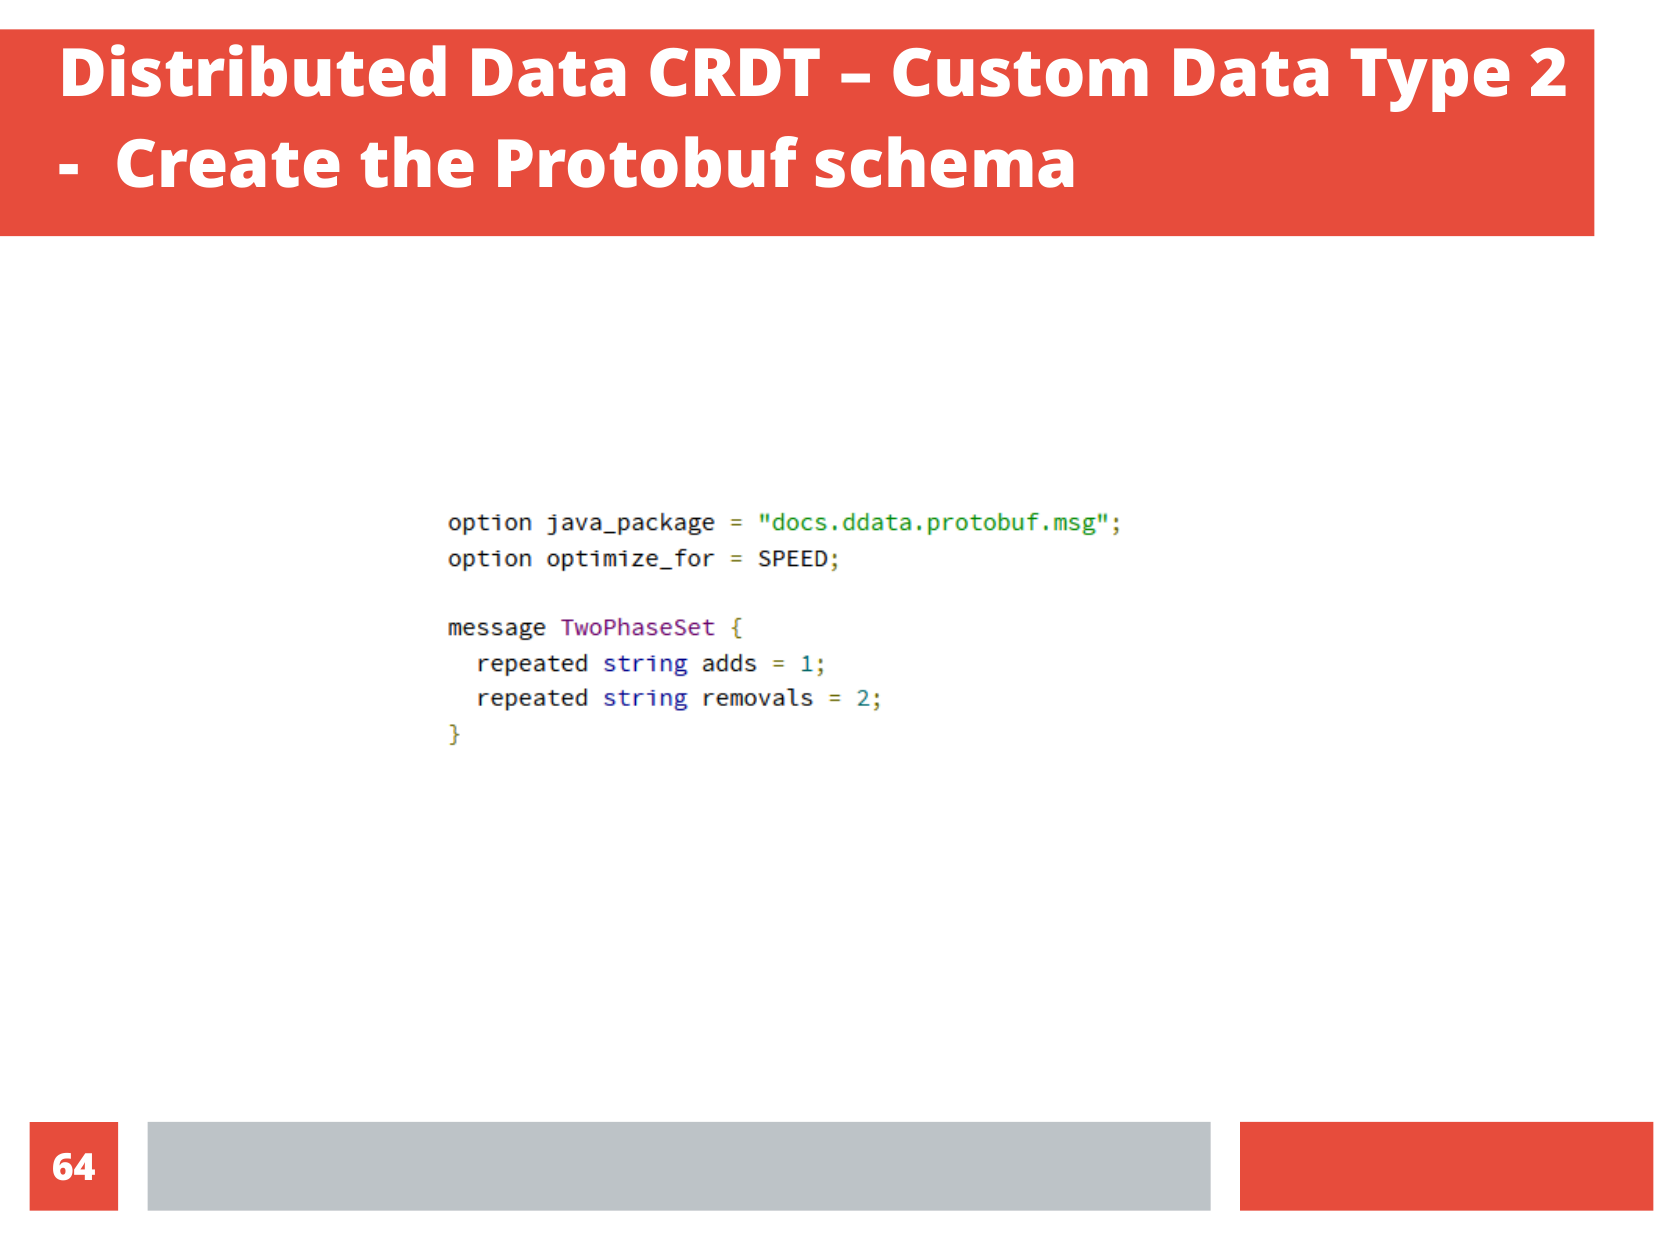

# Distributed Data CRDT – Custom Data Type 2 - Create the Protobuf schema
64